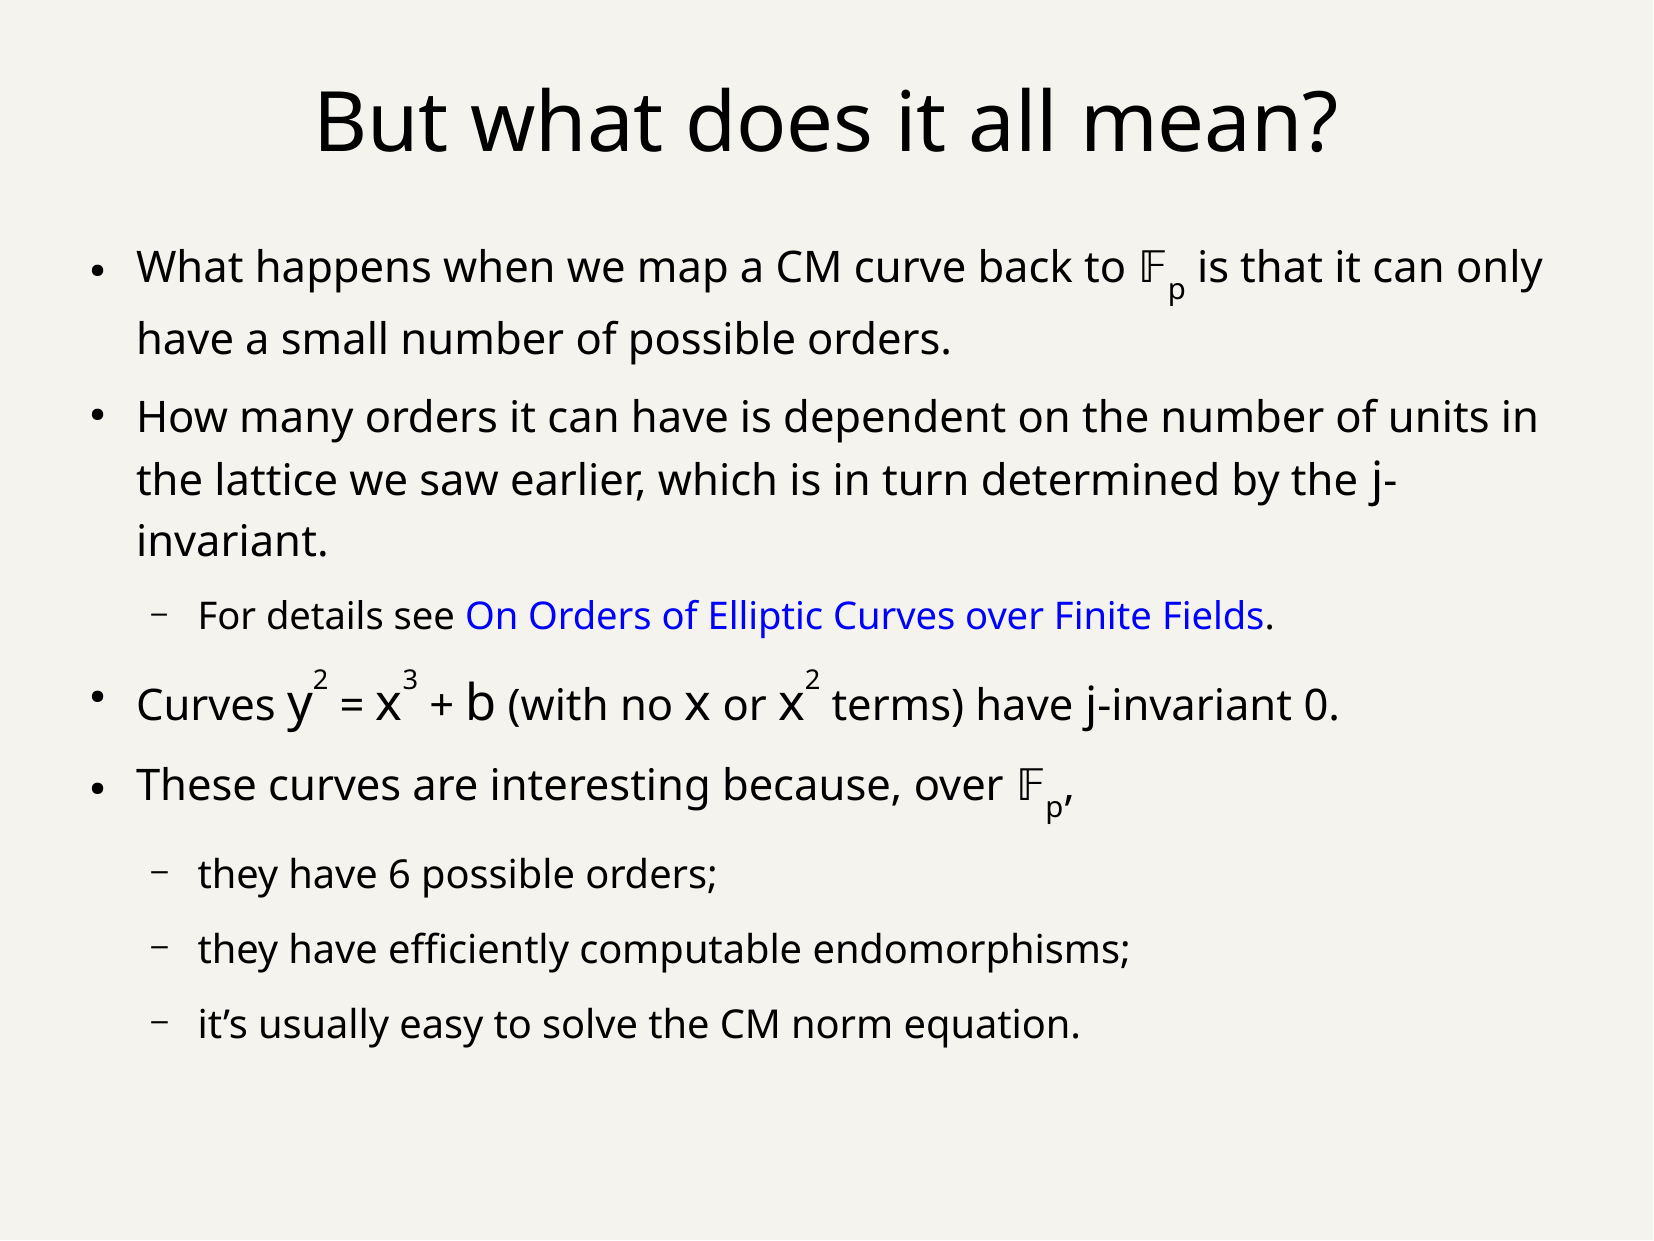

# But what does it all mean?
What happens when we map a CM curve back to 𝔽p is that it can only have a small number of possible orders.
How many orders it can have is dependent on the number of units in the lattice we saw earlier, which is in turn determined by the j-invariant.
For details see On Orders of Elliptic Curves over Finite Fields.
Curves y2 = x3 + b (with no x or x2 terms) have j-invariant 0.
These curves are interesting because, over 𝔽p,
they have 6 possible orders;
they have efficiently computable endomorphisms;
it’s usually easy to solve the CM norm equation.